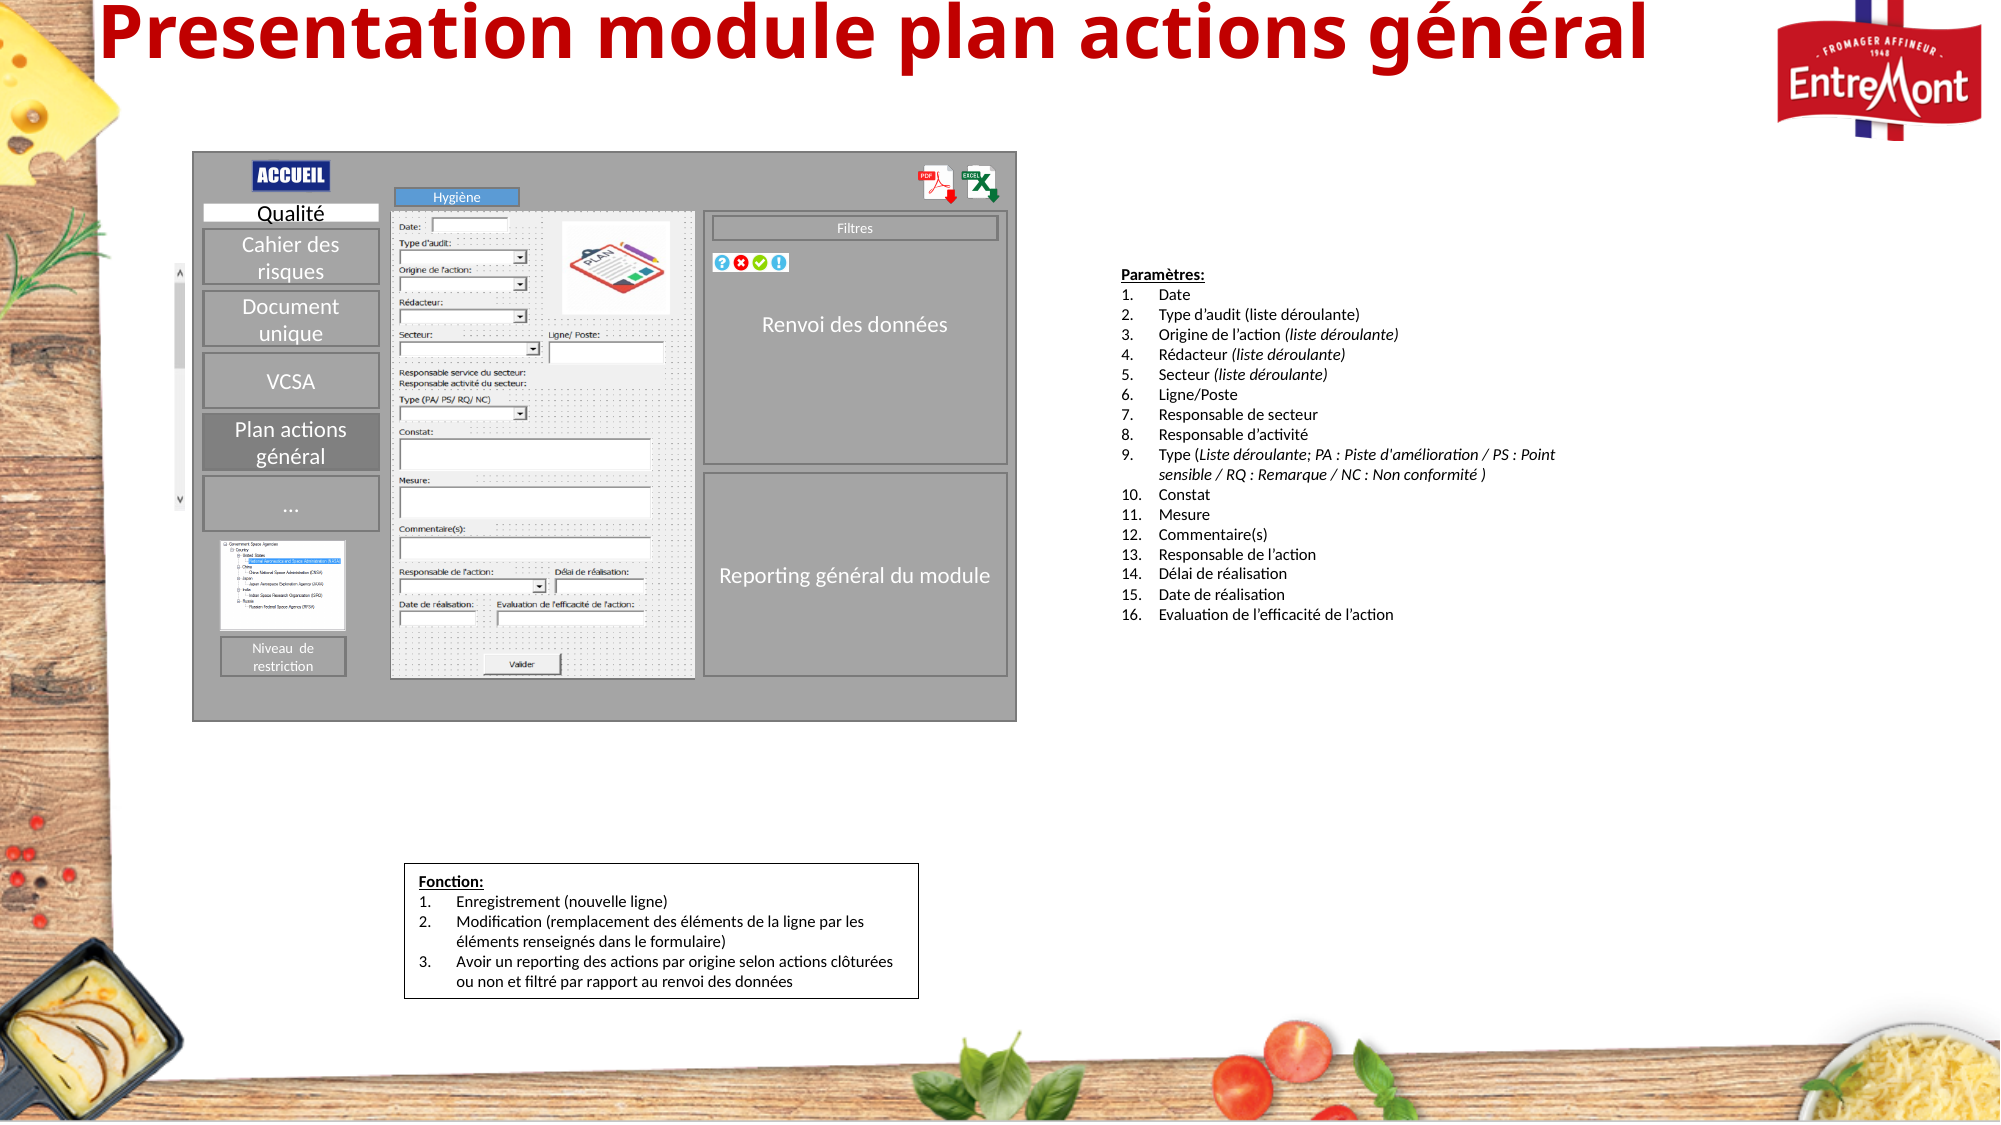

Presentation module plan actions général
Hygiène
Qualité
Renvoi des données
Formulaire
Filtres
Cahier des risques
Document unique
VCSA
Plan actions général
Reporting général du module
…
Niveau de restriction
Paramètres:
Date
Type d’audit (liste déroulante)
Origine de l’action (liste déroulante)
Rédacteur (liste déroulante)
Secteur (liste déroulante)
Ligne/Poste
Responsable de secteur
Responsable d’activité
Type (Liste déroulante; PA : Piste d'amélioration / PS : Point sensible / RQ : Remarque / NC : Non conformité )
Constat
Mesure
Commentaire(s)
Responsable de l’action
Délai de réalisation
Date de réalisation
Evaluation de l’efficacité de l’action
Fonction:
Enregistrement (nouvelle ligne)
Modification (remplacement des éléments de la ligne par les éléments renseignés dans le formulaire)
Avoir un reporting des actions par origine selon actions clôturées ou non et filtré par rapport au renvoi des données